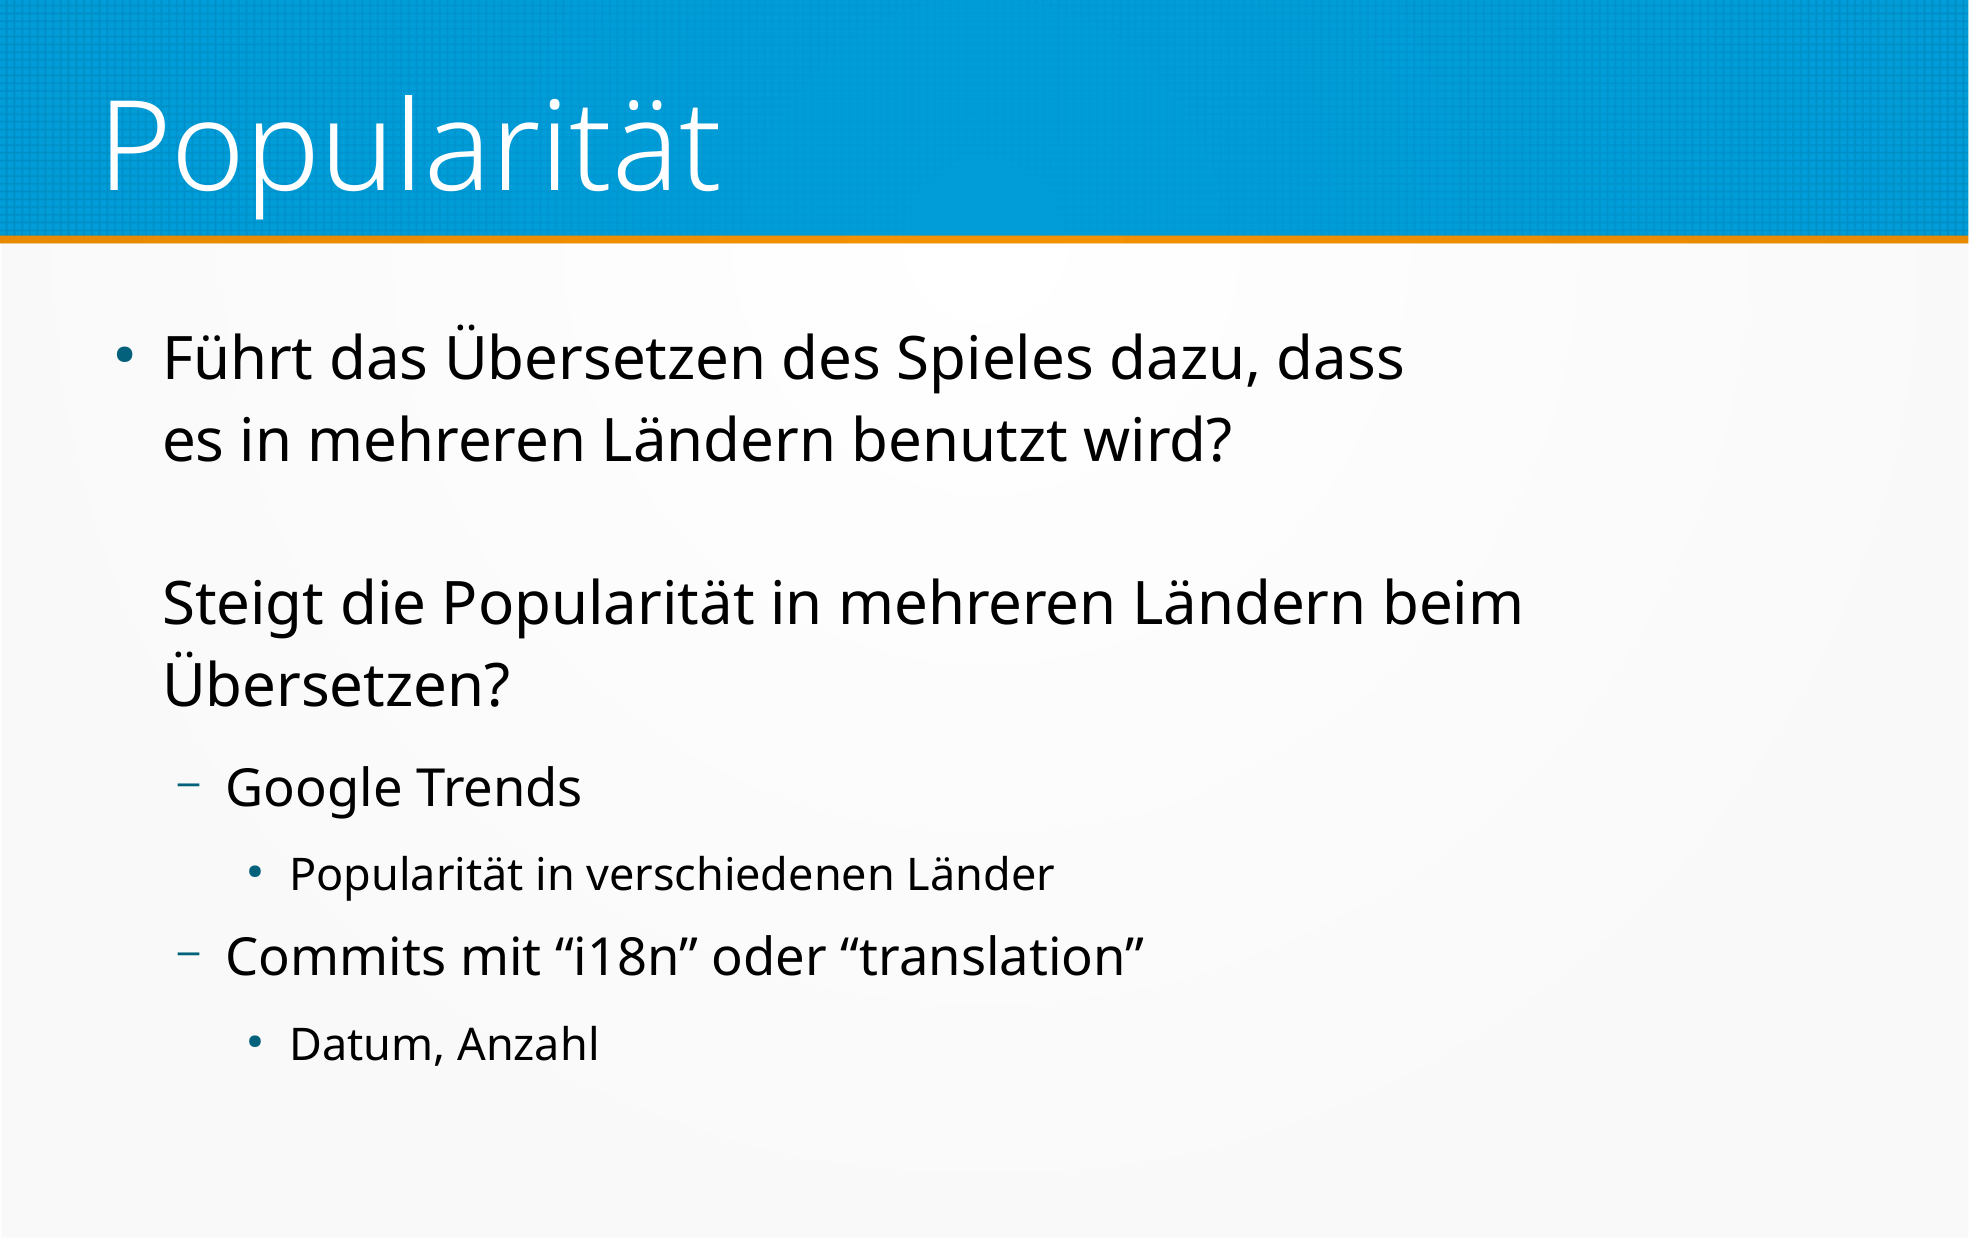

# Popularität
Führt das Übersetzen des Spieles dazu, dass
es in mehreren Ländern benutzt wird?
Steigt die Popularität in mehreren Ländern beim Übersetzen?
Google Trends
Popularität in verschiedenen Länder
Commits mit “i18n” oder “translation”
Datum, Anzahl